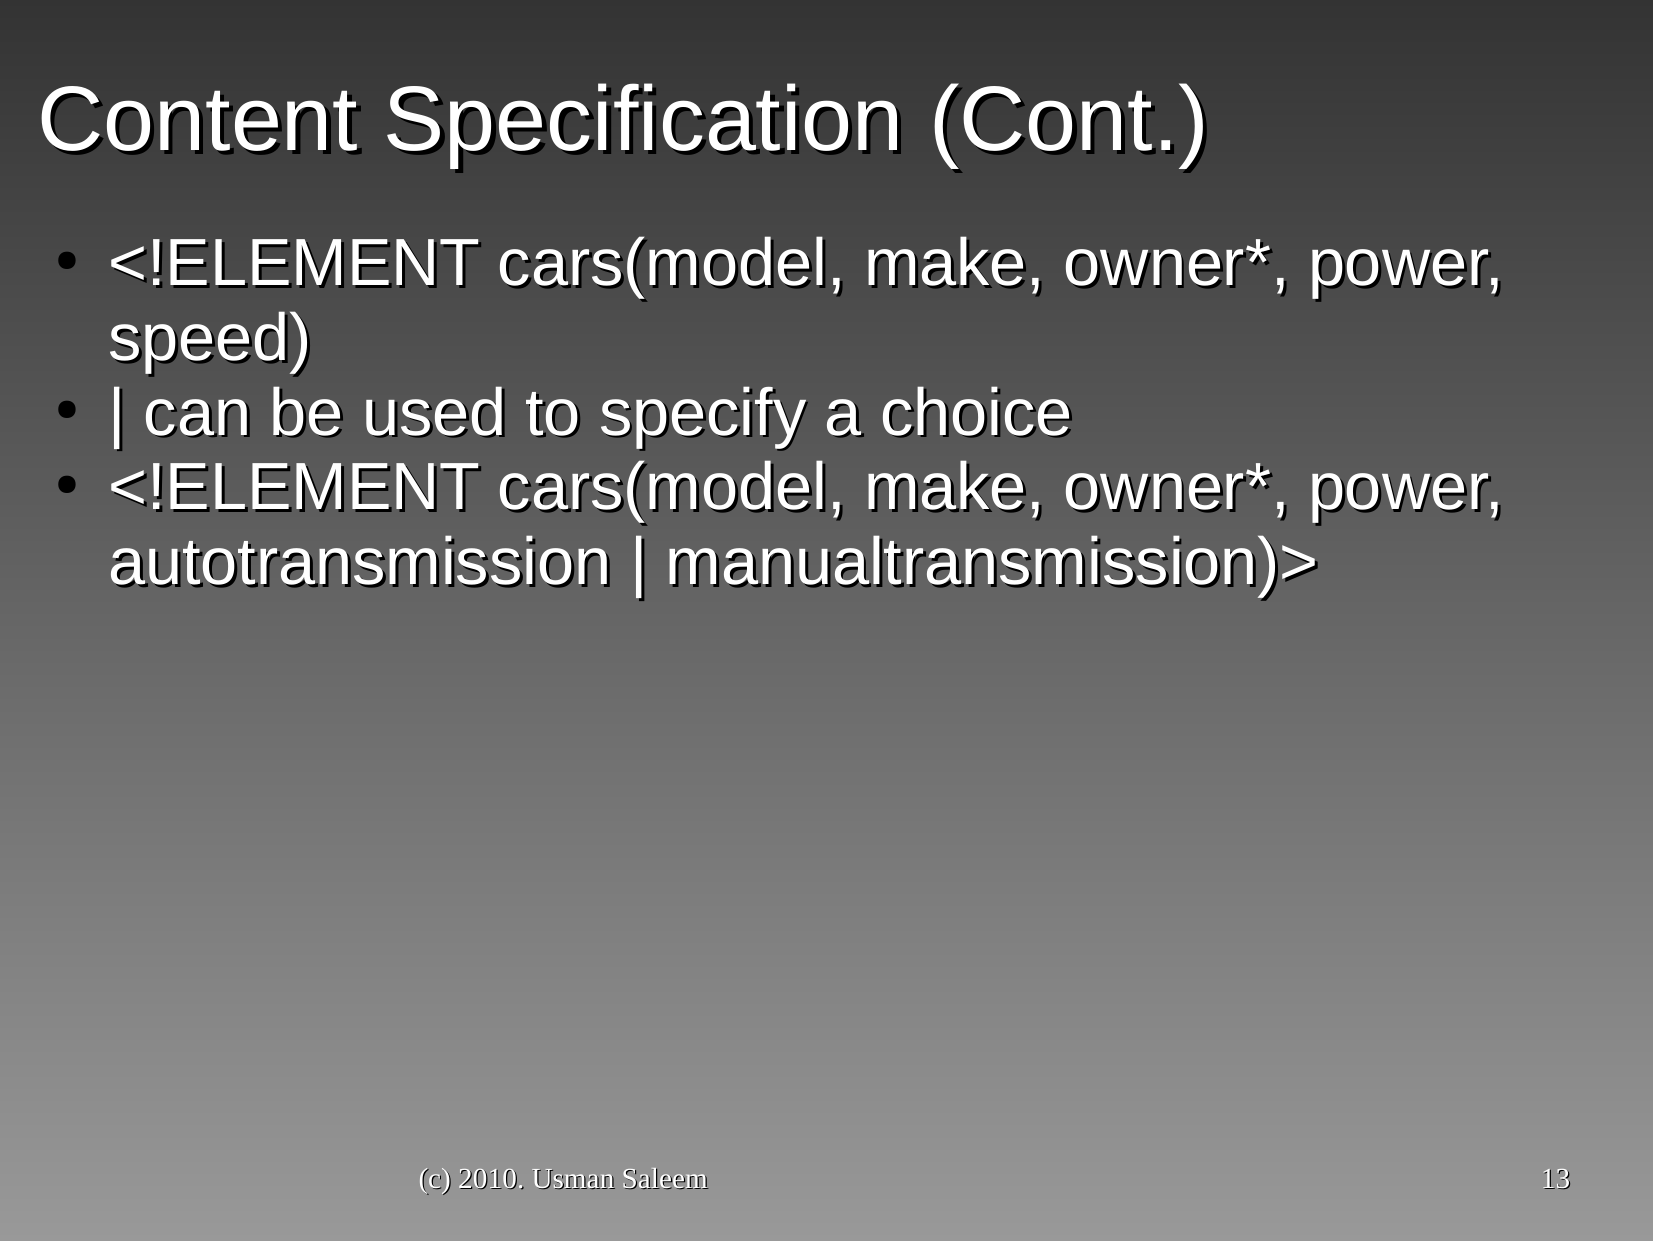

# Content Specification (Cont.)
<!ELEMENT cars(model, make, owner*, power, speed)
| can be used to specify a choice
<!ELEMENT cars(model, make, owner*, power, autotransmission | manualtransmission)>
(c) 2010. Usman Saleem
13